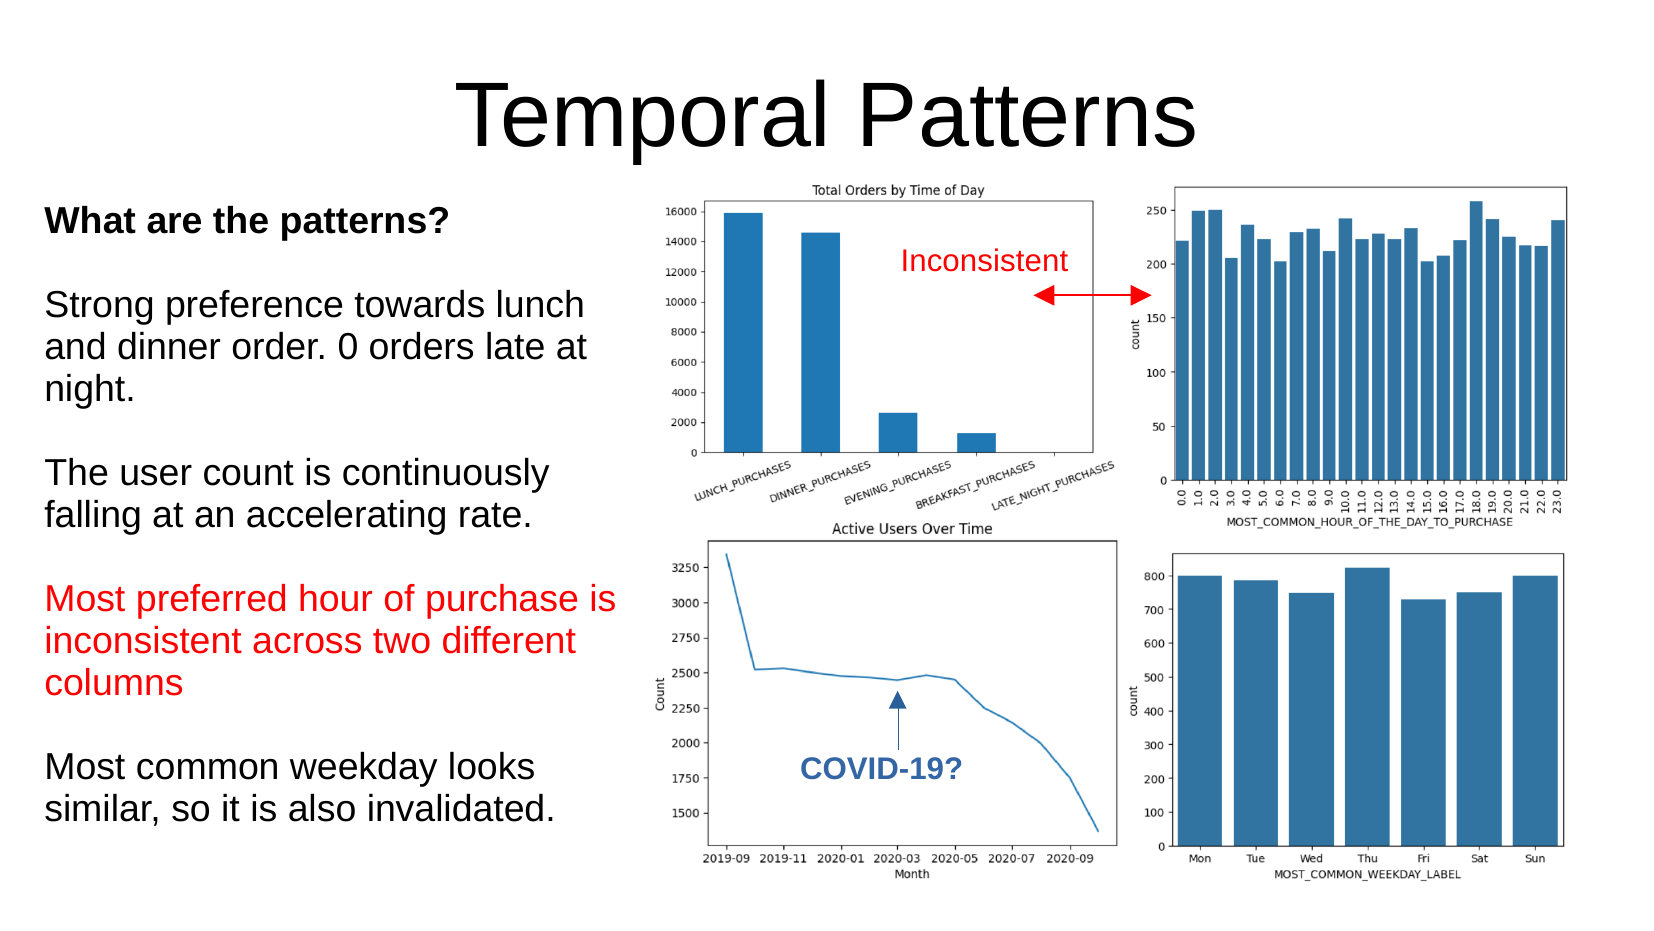

# Temporal Patterns
What are the patterns?
Strong preference towards lunch and dinner order. 0 orders late at night.
The user count is continuously falling at an accelerating rate.
Most preferred hour of purchase is inconsistent across two different columns
Most common weekday looks similar, so it is also invalidated.
Inconsistent
COVID-19?